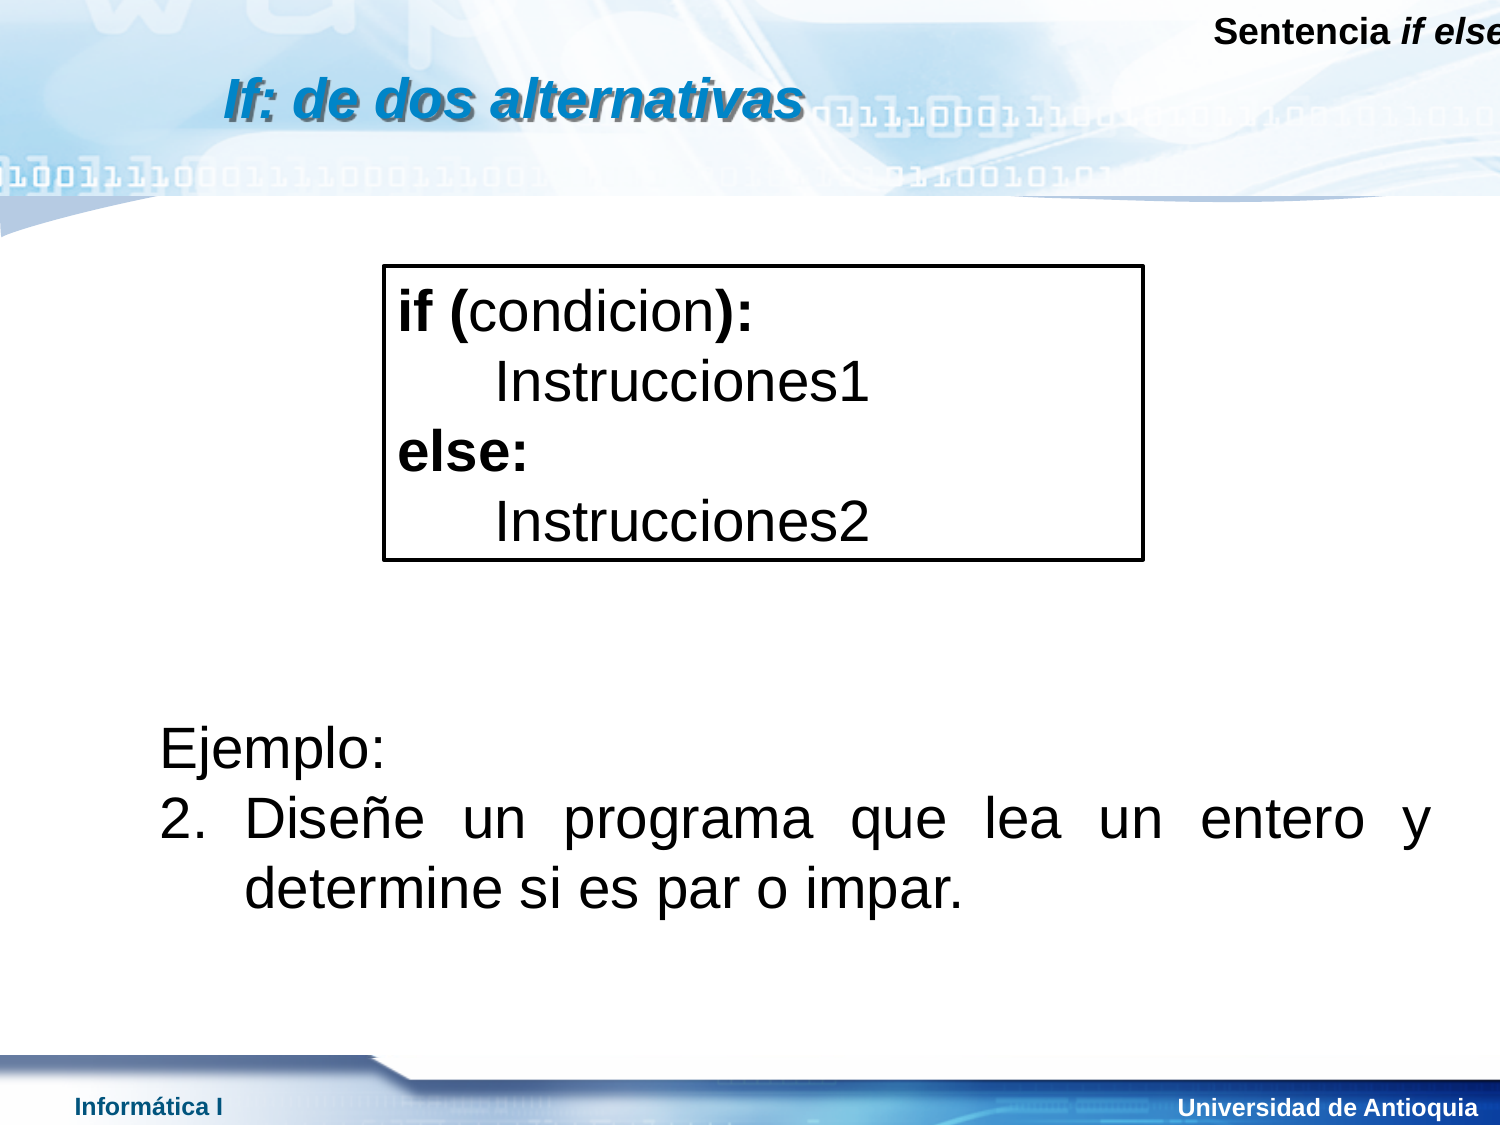

Sentencia if else
# If: de dos alternativas
if (condicion):
 Instrucciones1
else:
 Instrucciones2
Ejemplo:
Diseñe un programa que lea un entero y determine si es par o impar.